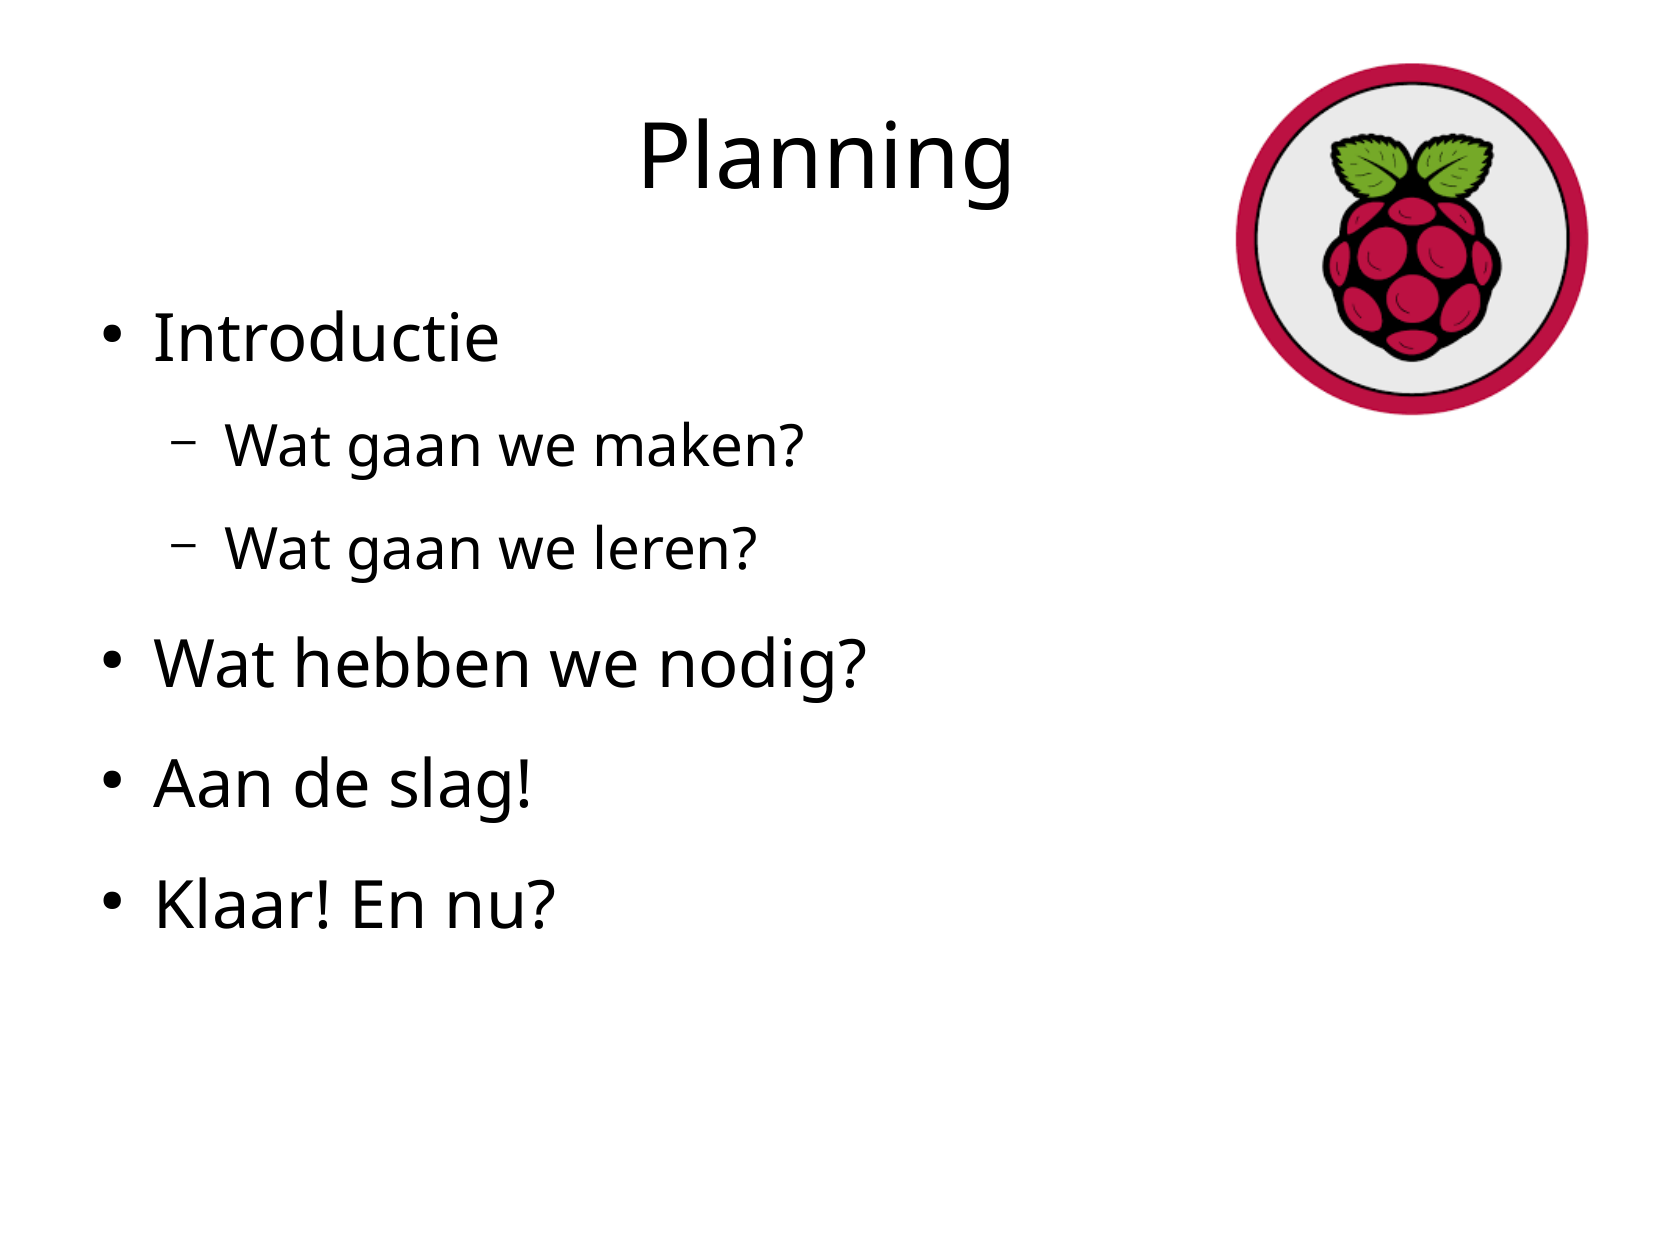

# Planning
Introductie
Wat gaan we maken?
Wat gaan we leren?
Wat hebben we nodig?
Aan de slag!
Klaar! En nu?